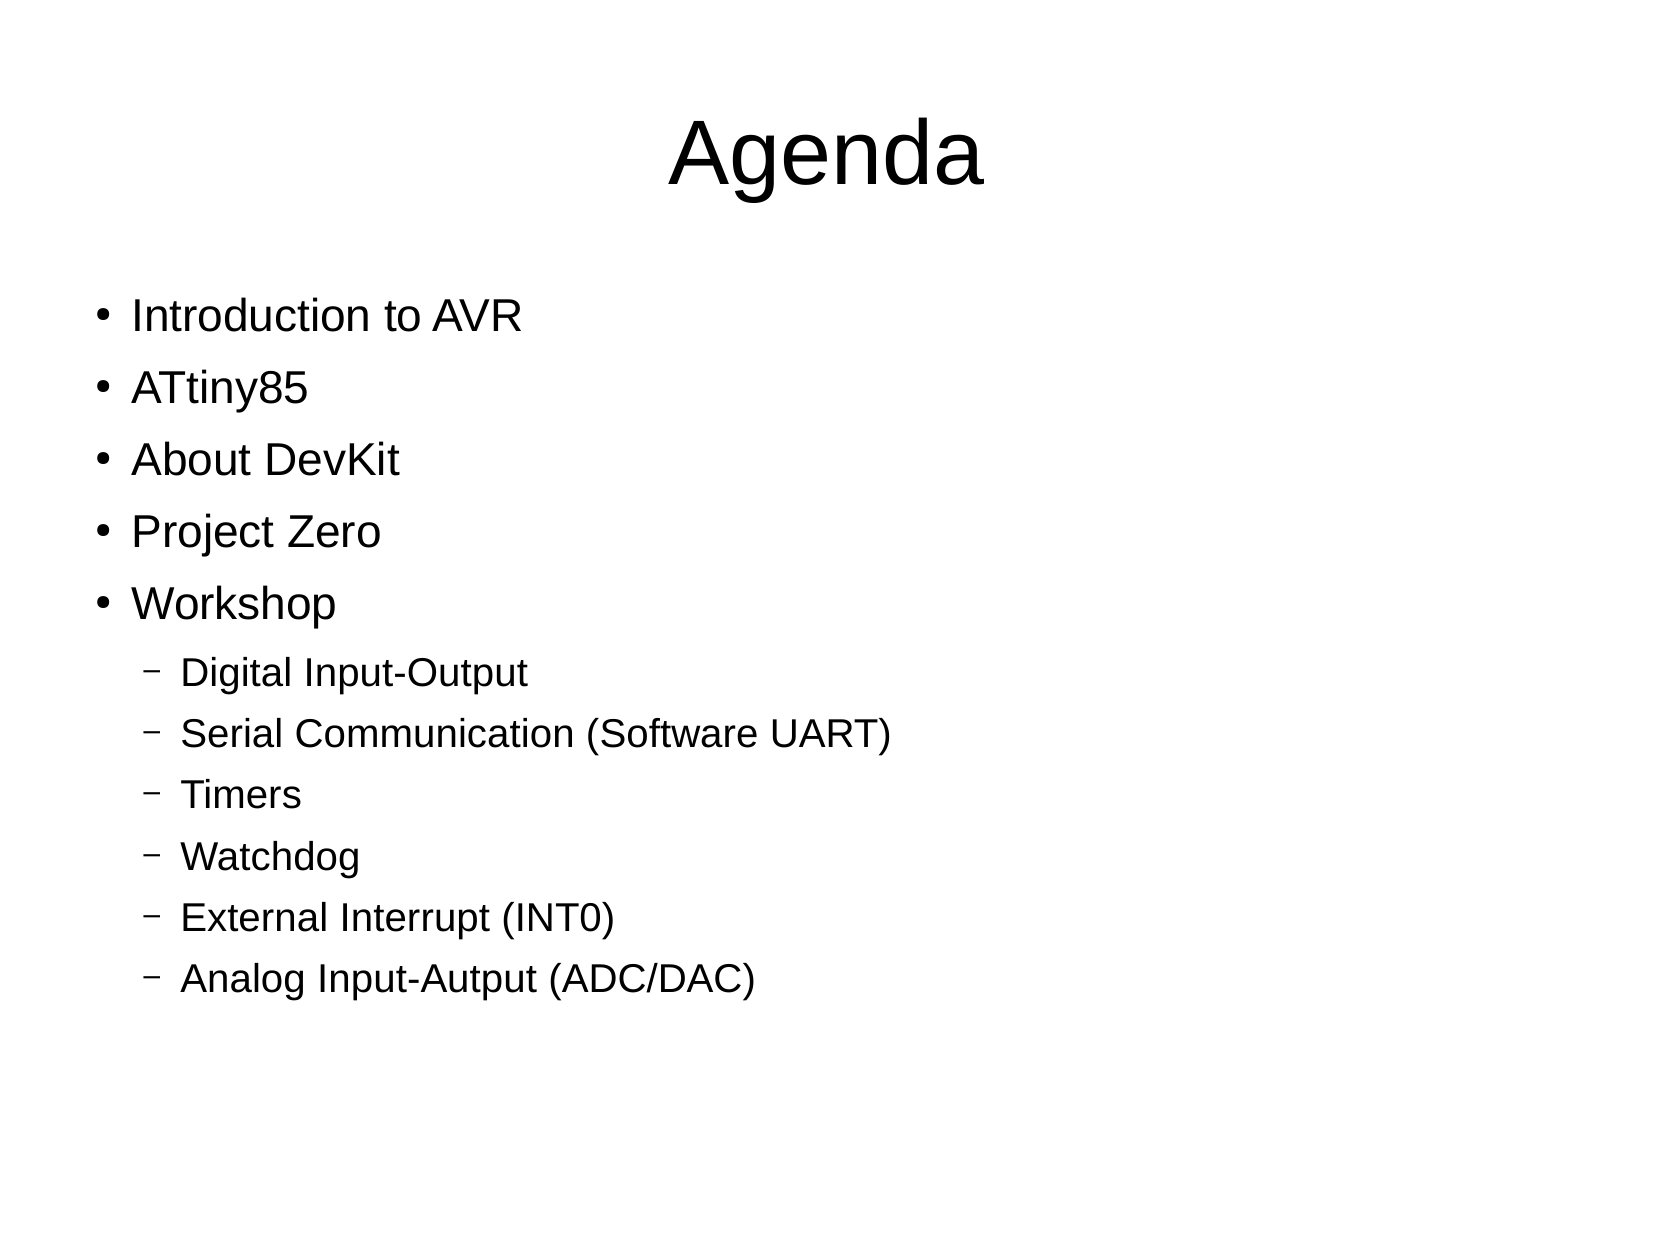

# Agenda
Introduction to AVR
ATtiny85
About DevKit
Project Zero
Workshop
Digital Input-Output
Serial Communication (Software UART)
Timers
Watchdog
External Interrupt (INT0)
Analog Input-Autput (ADC/DAC)